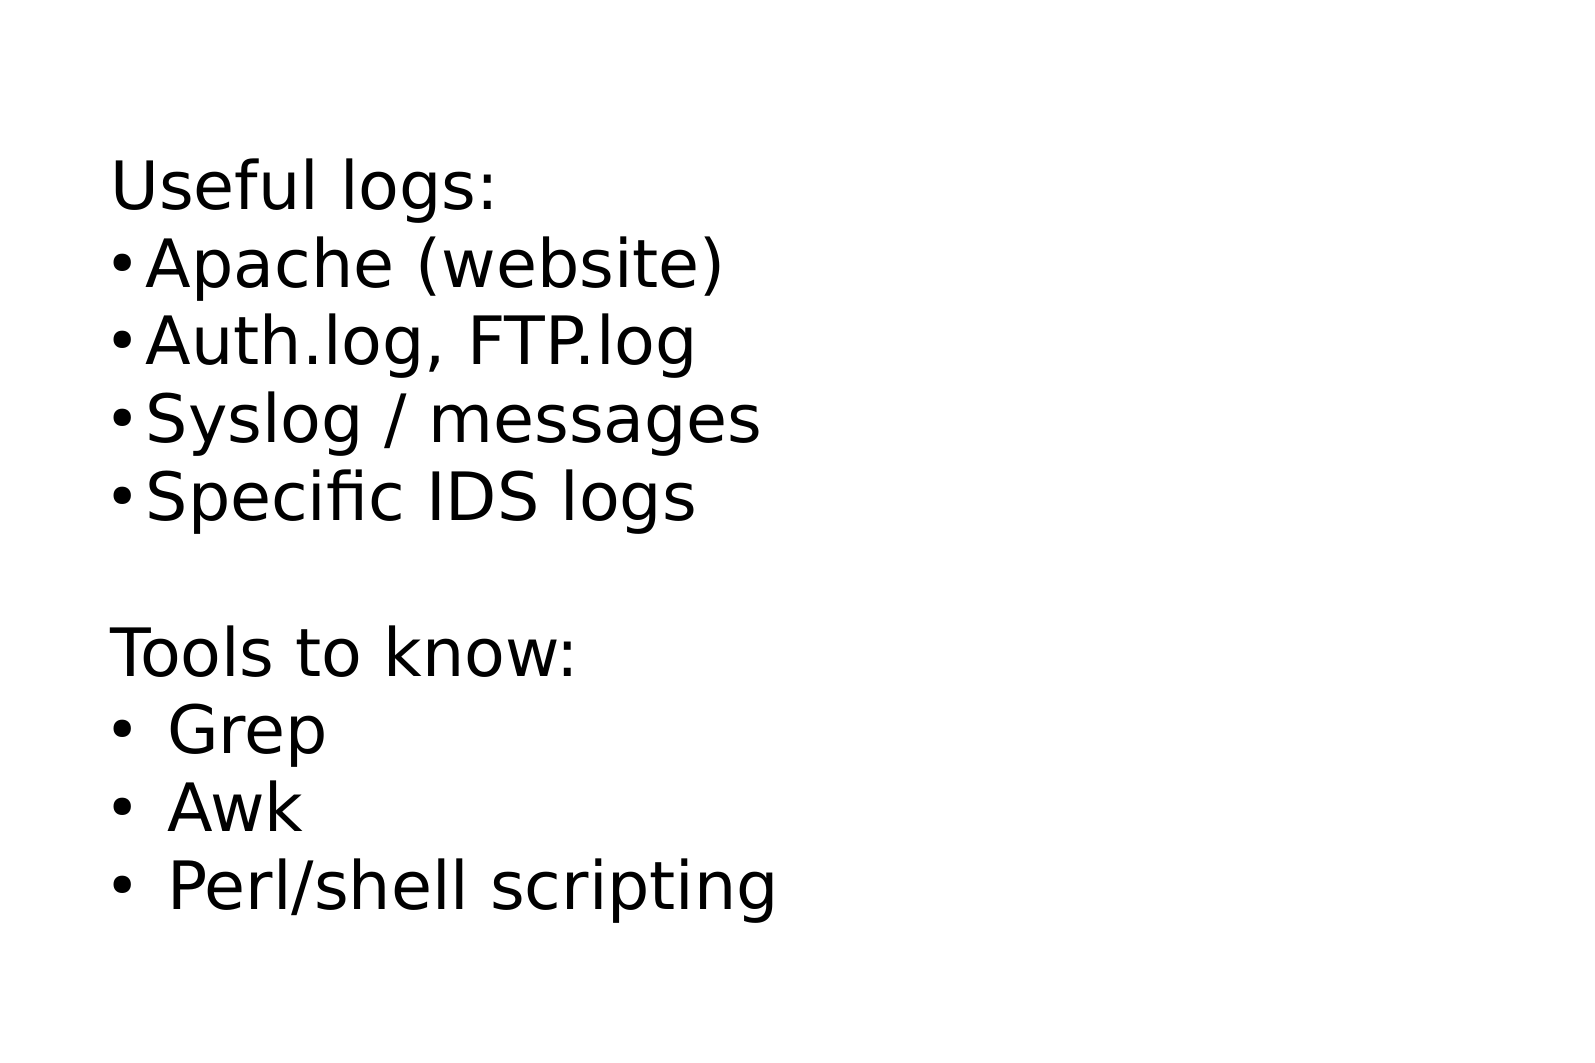

# Useful logs:
Apache (website)
Auth.log, FTP.log
Syslog / messages
Specific IDS logs
Tools to know:
 Grep
 Awk
 Perl/shell scripting